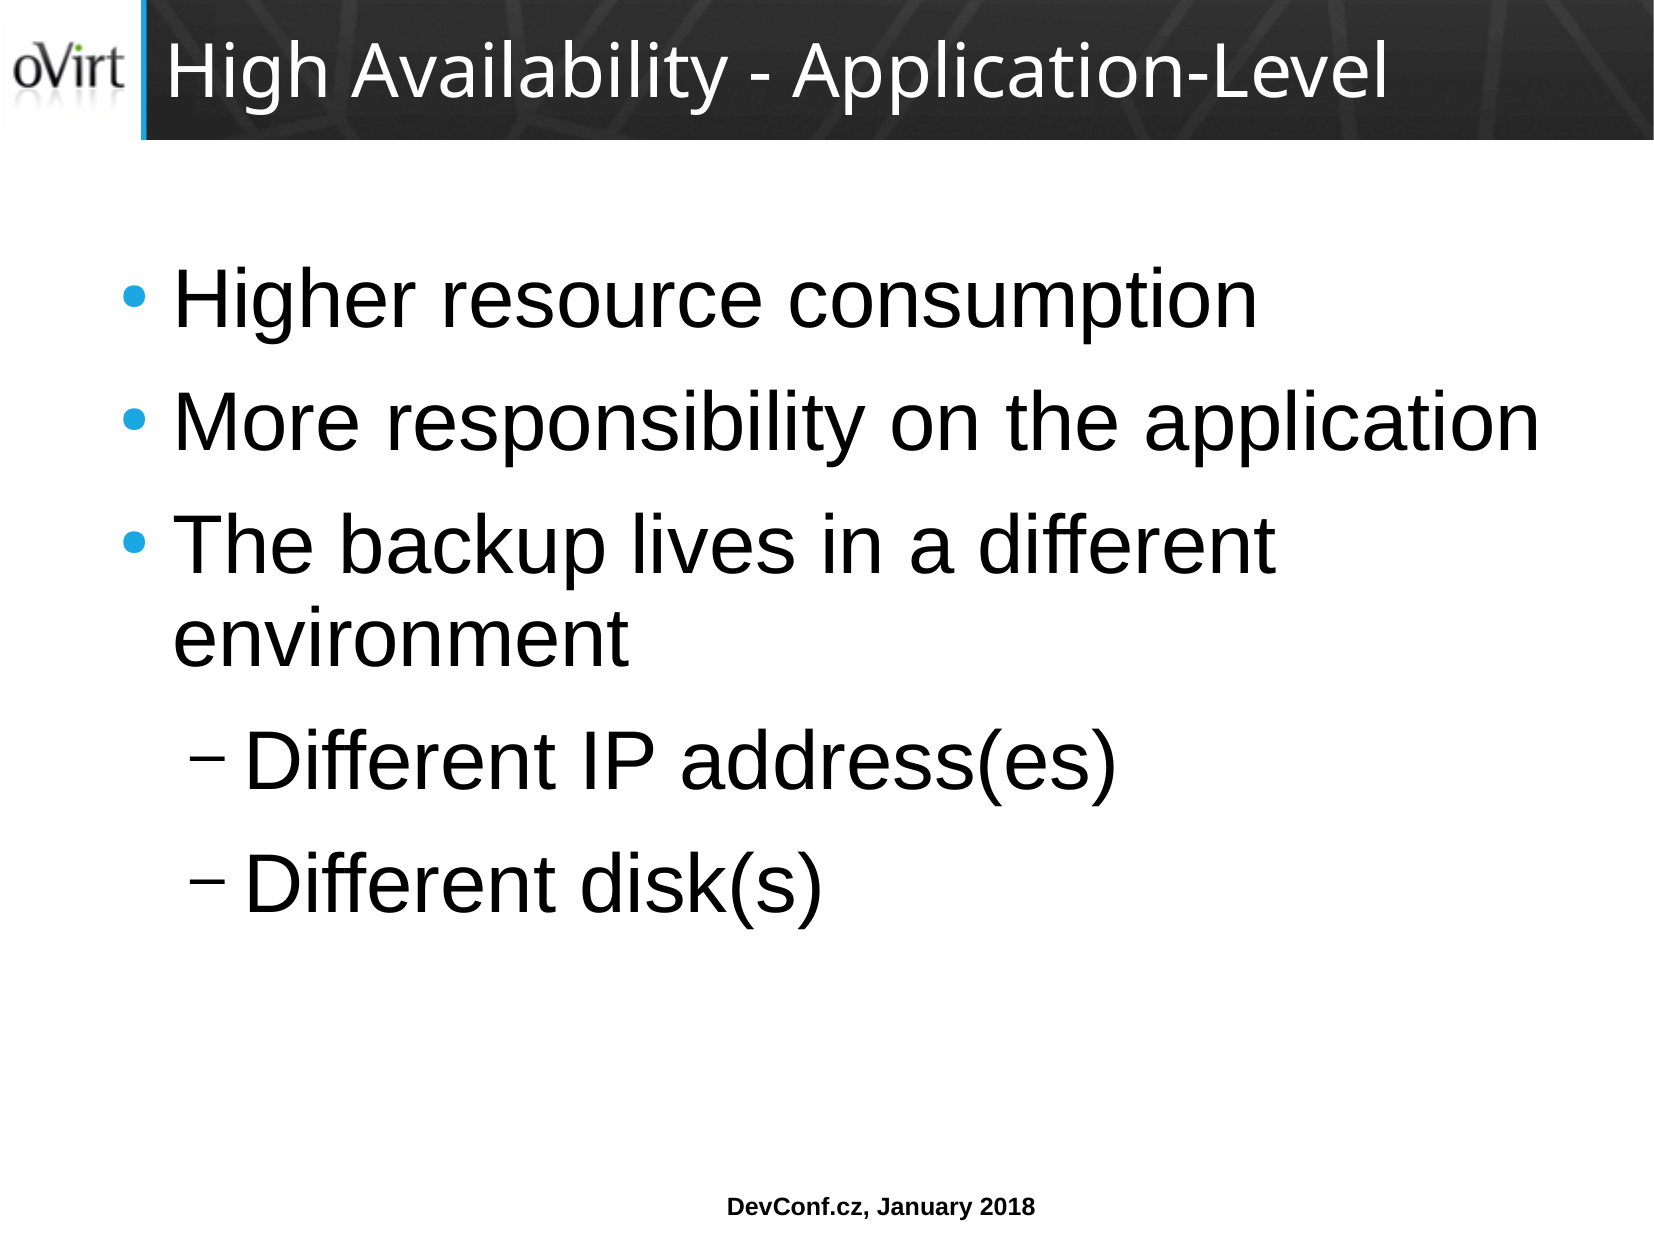

# High Availability - Application-Level
Higher resource consumption
More responsibility on the application
The backup lives in a different environment
Different IP address(es)
Different disk(s)